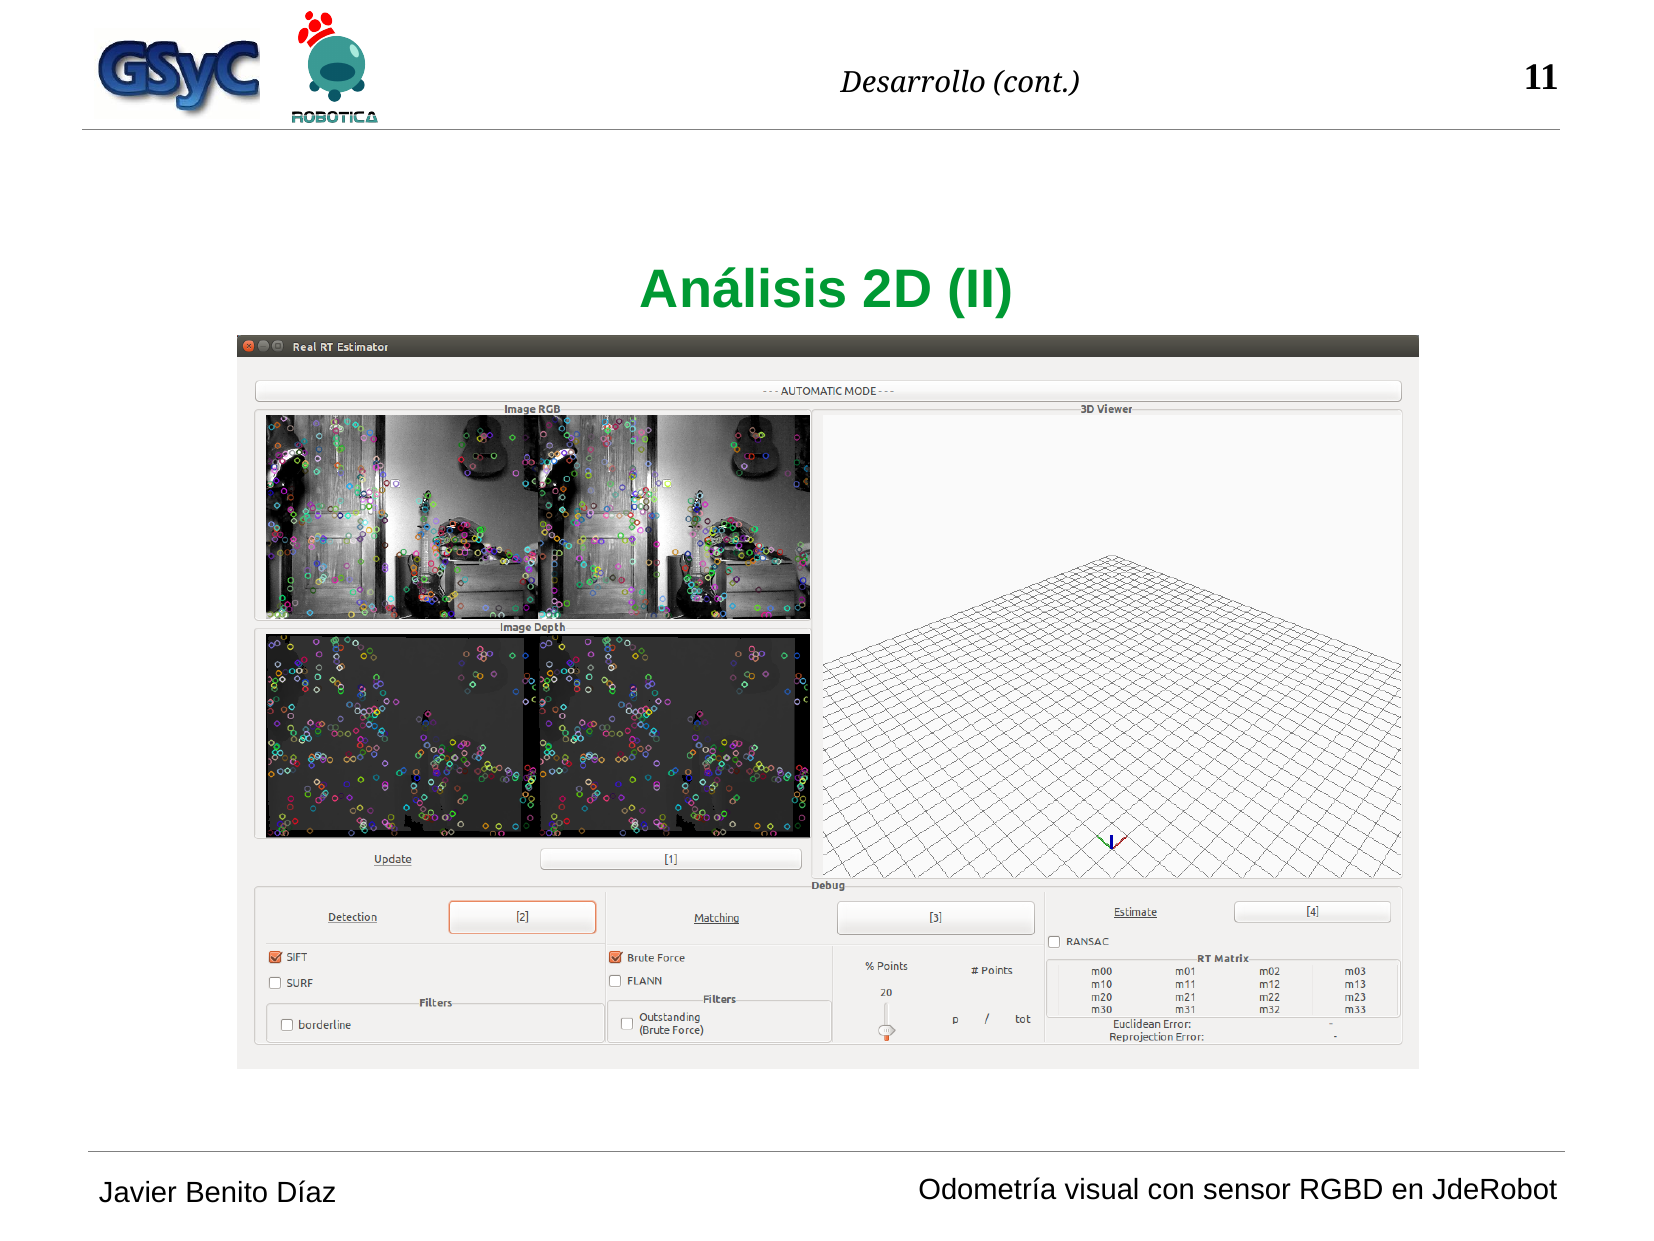

11
Desarrollo (cont.)
# Análisis 2D (II)